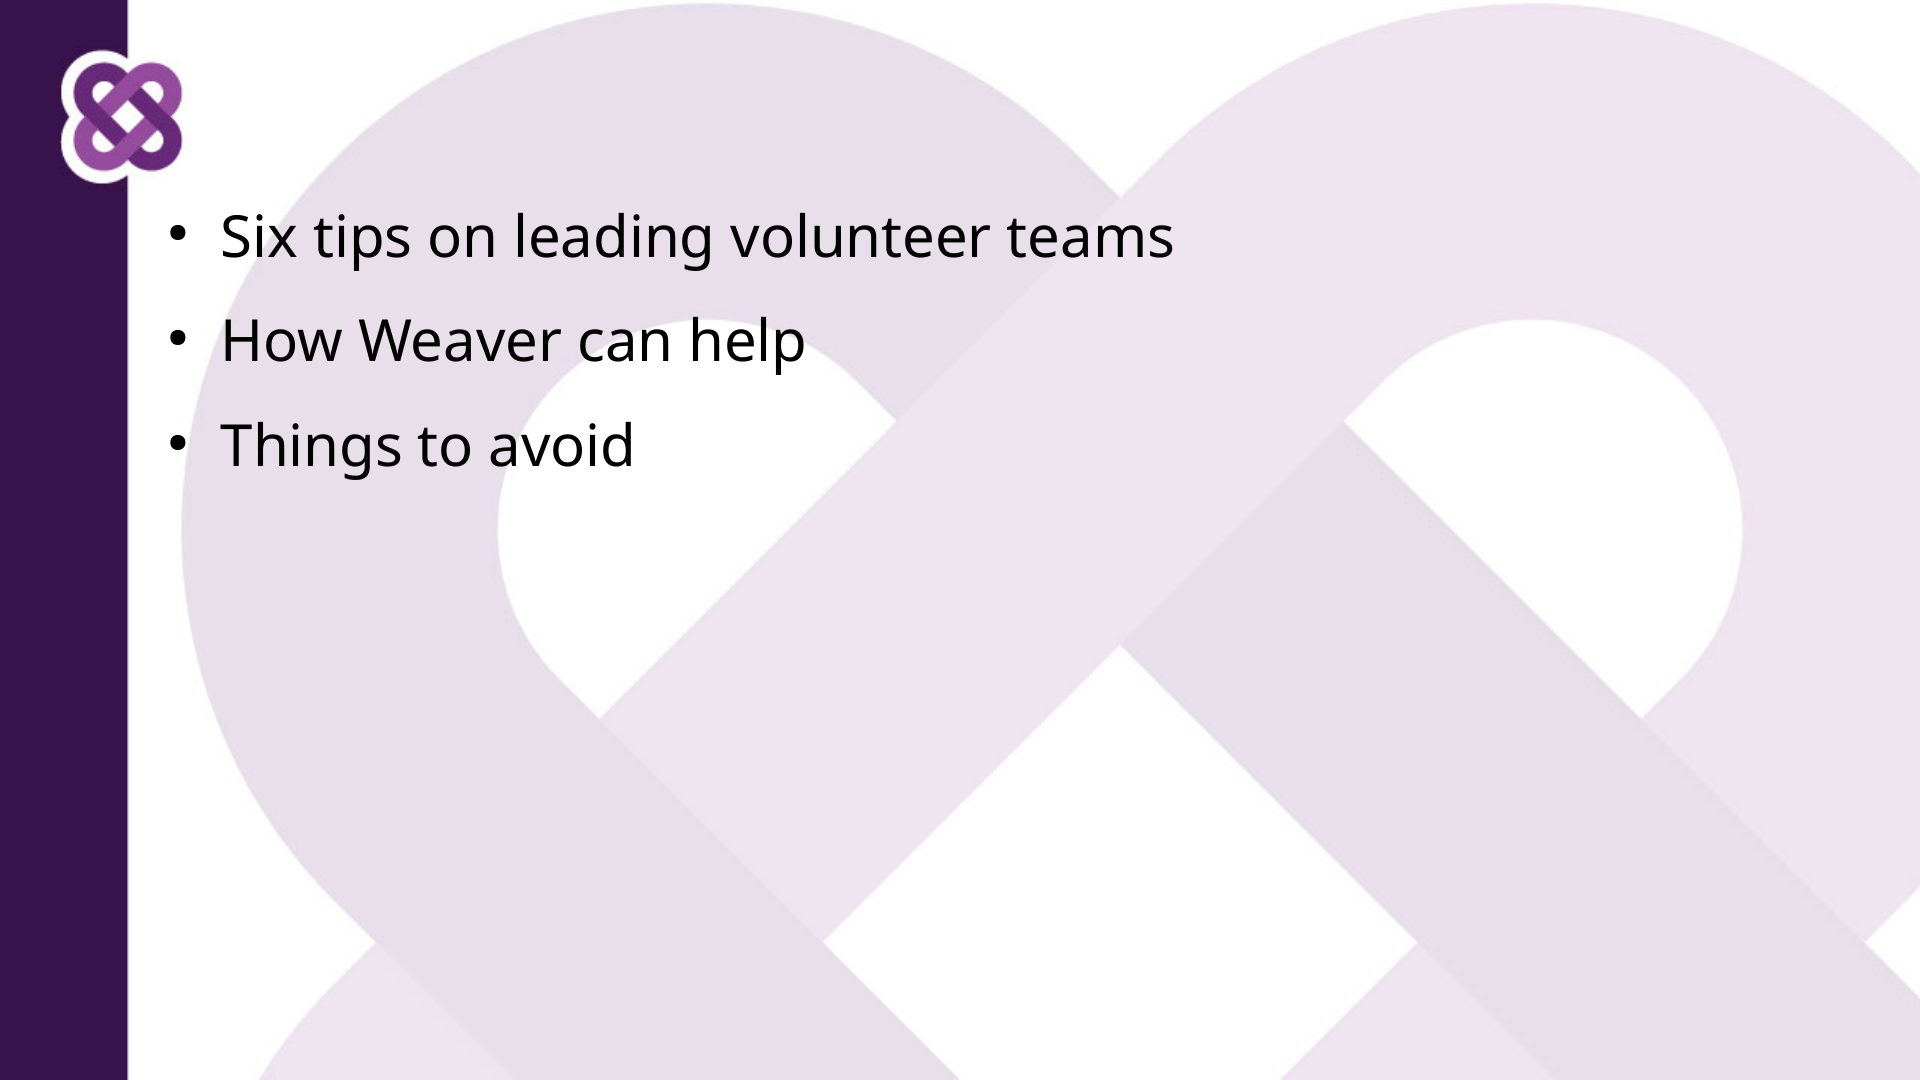

#
Six tips on leading volunteer teams
How Weaver can help
Things to avoid